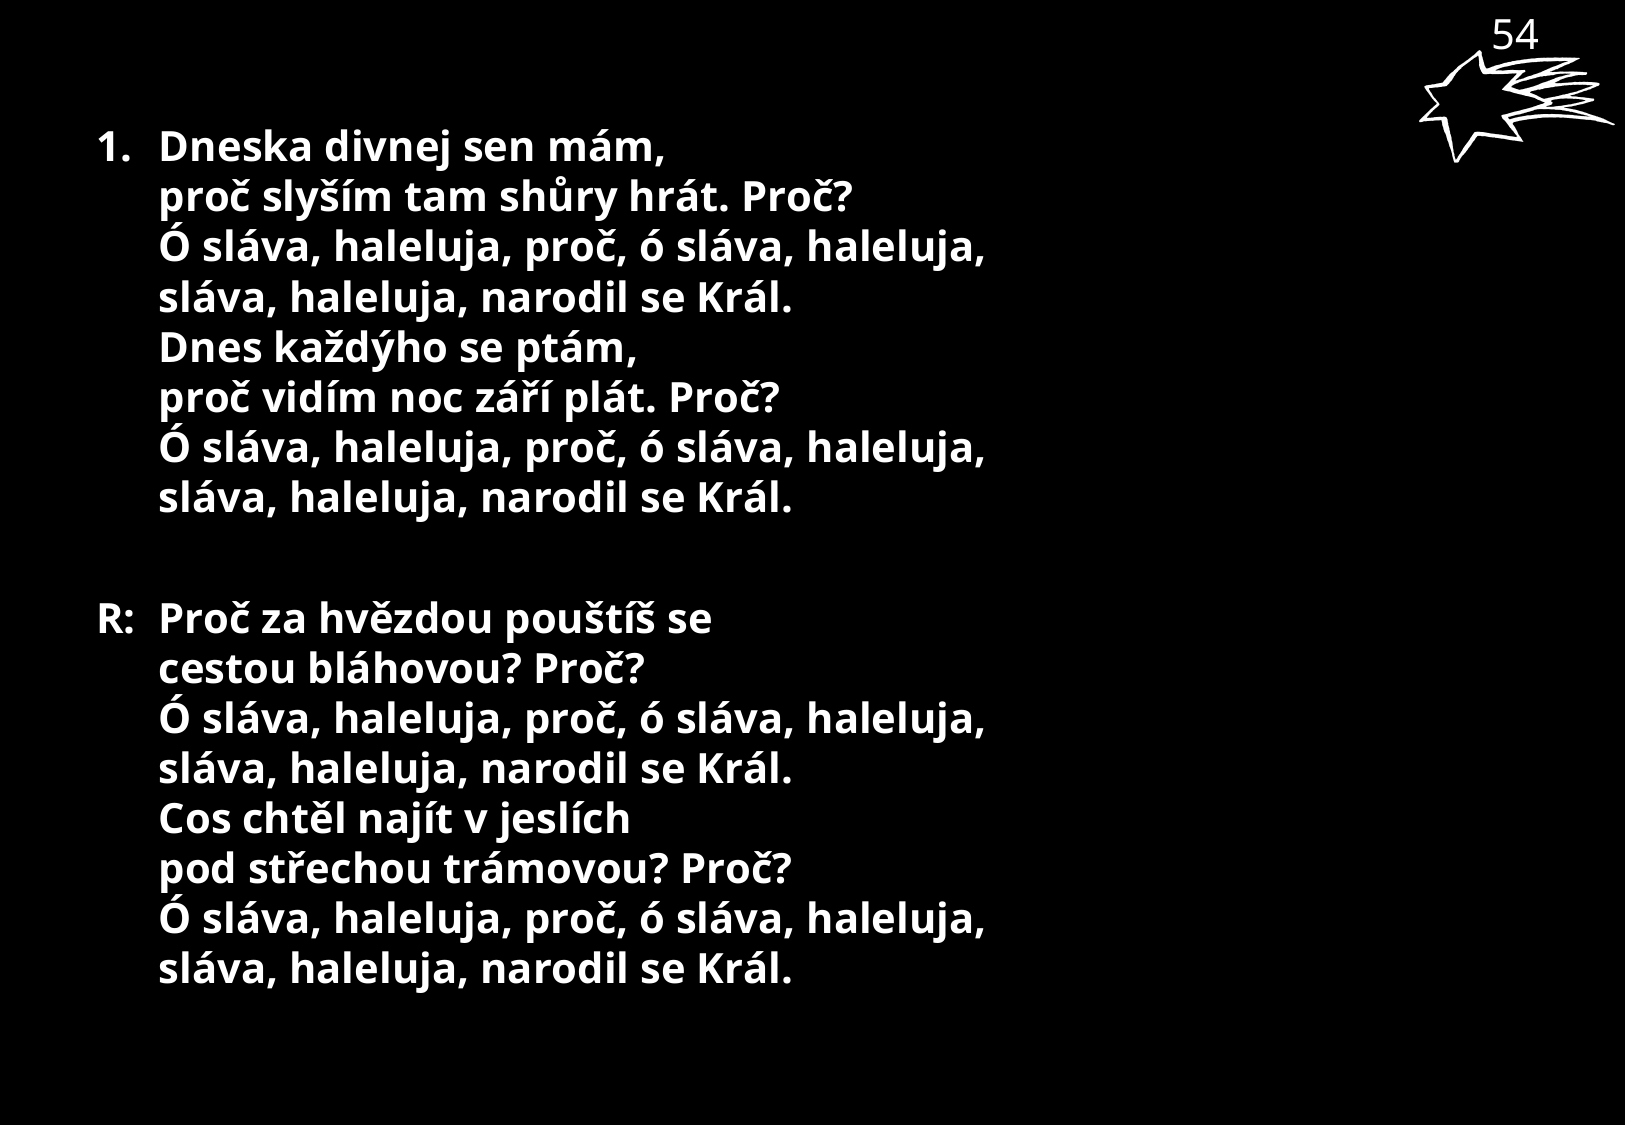

54
# Dneska divnej sen mám, proč slyším tam shůry hrát. Proč? Ó sláva, haleluja, proč, ó sláva, haleluja, sláva, haleluja, narodil se Král. Dnes každýho se ptám, proč vidím noc září plát. Proč? Ó sláva, haleluja, proč, ó sláva, haleluja, sláva, haleluja, narodil se Král.
R: 	Proč za hvězdou pouštíš se
cestou bláhovou? Proč?
Ó sláva, haleluja, proč, ó sláva, haleluja,
sláva, haleluja, narodil se Král.
Cos chtěl najít v jeslích
pod střechou trámovou? Proč?
Ó sláva, haleluja, proč, ó sláva, haleluja,
sláva, haleluja, narodil se Král.